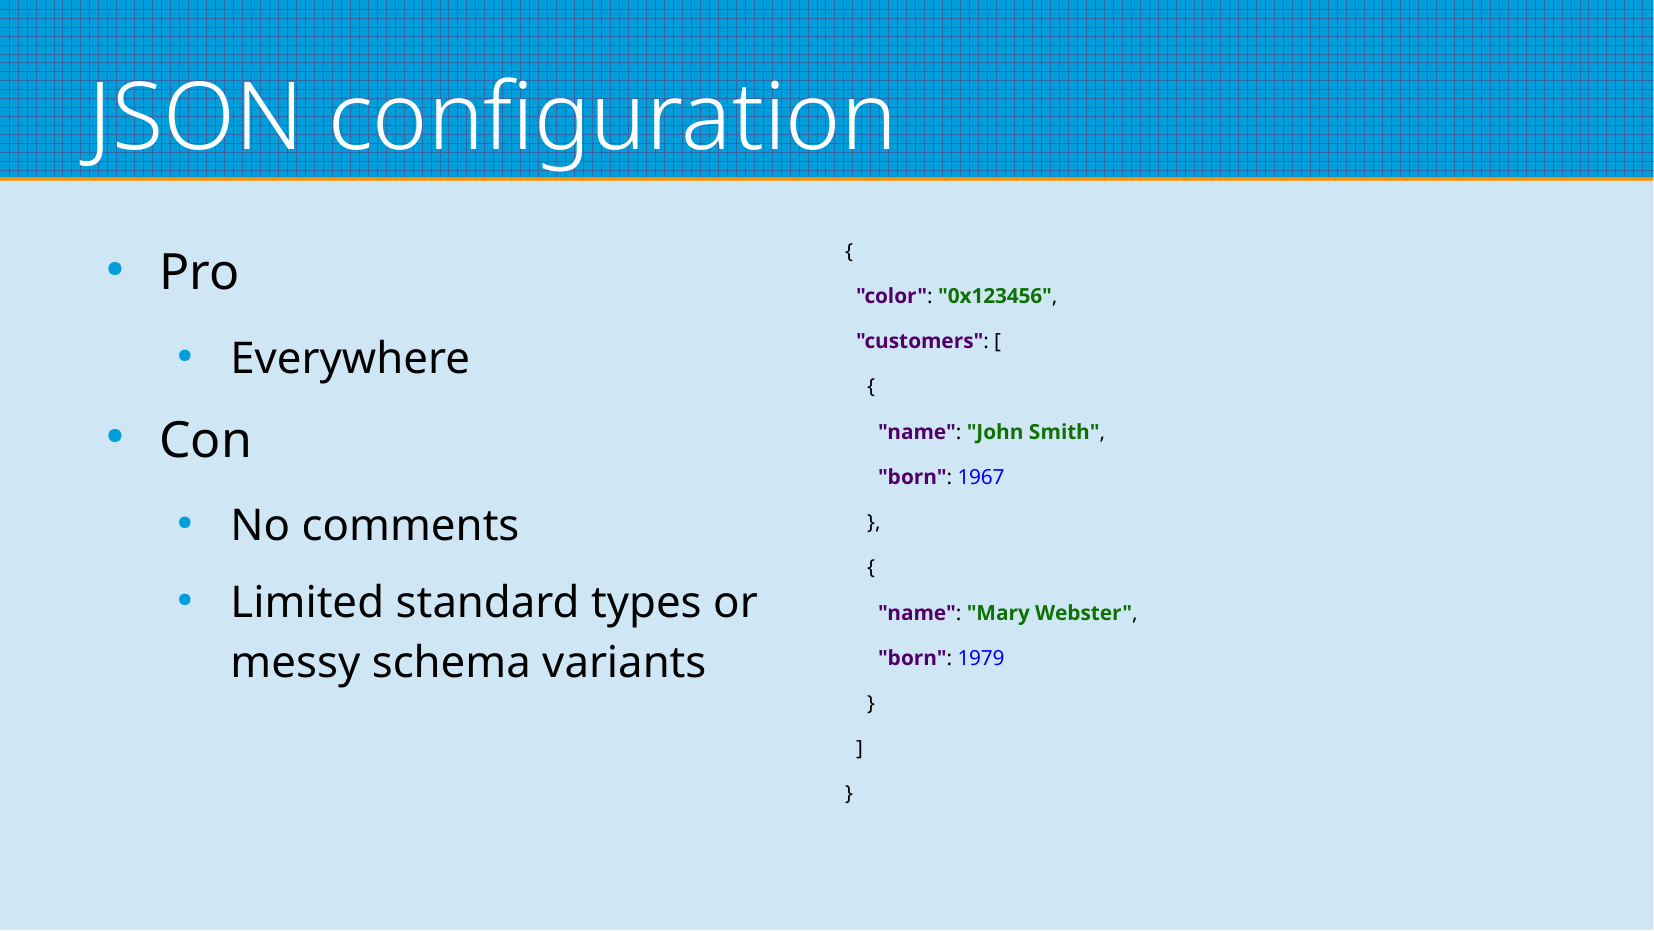

# JSON configuration
Pro
Everywhere
Con
No comments
Limited standard types or messy schema variants
{
 "color": "0x123456",
 "customers": [
 {
 "name": "John Smith",
 "born": 1967
 },
 {
 "name": "Mary Webster",
 "born": 1979
 }
 ]
}